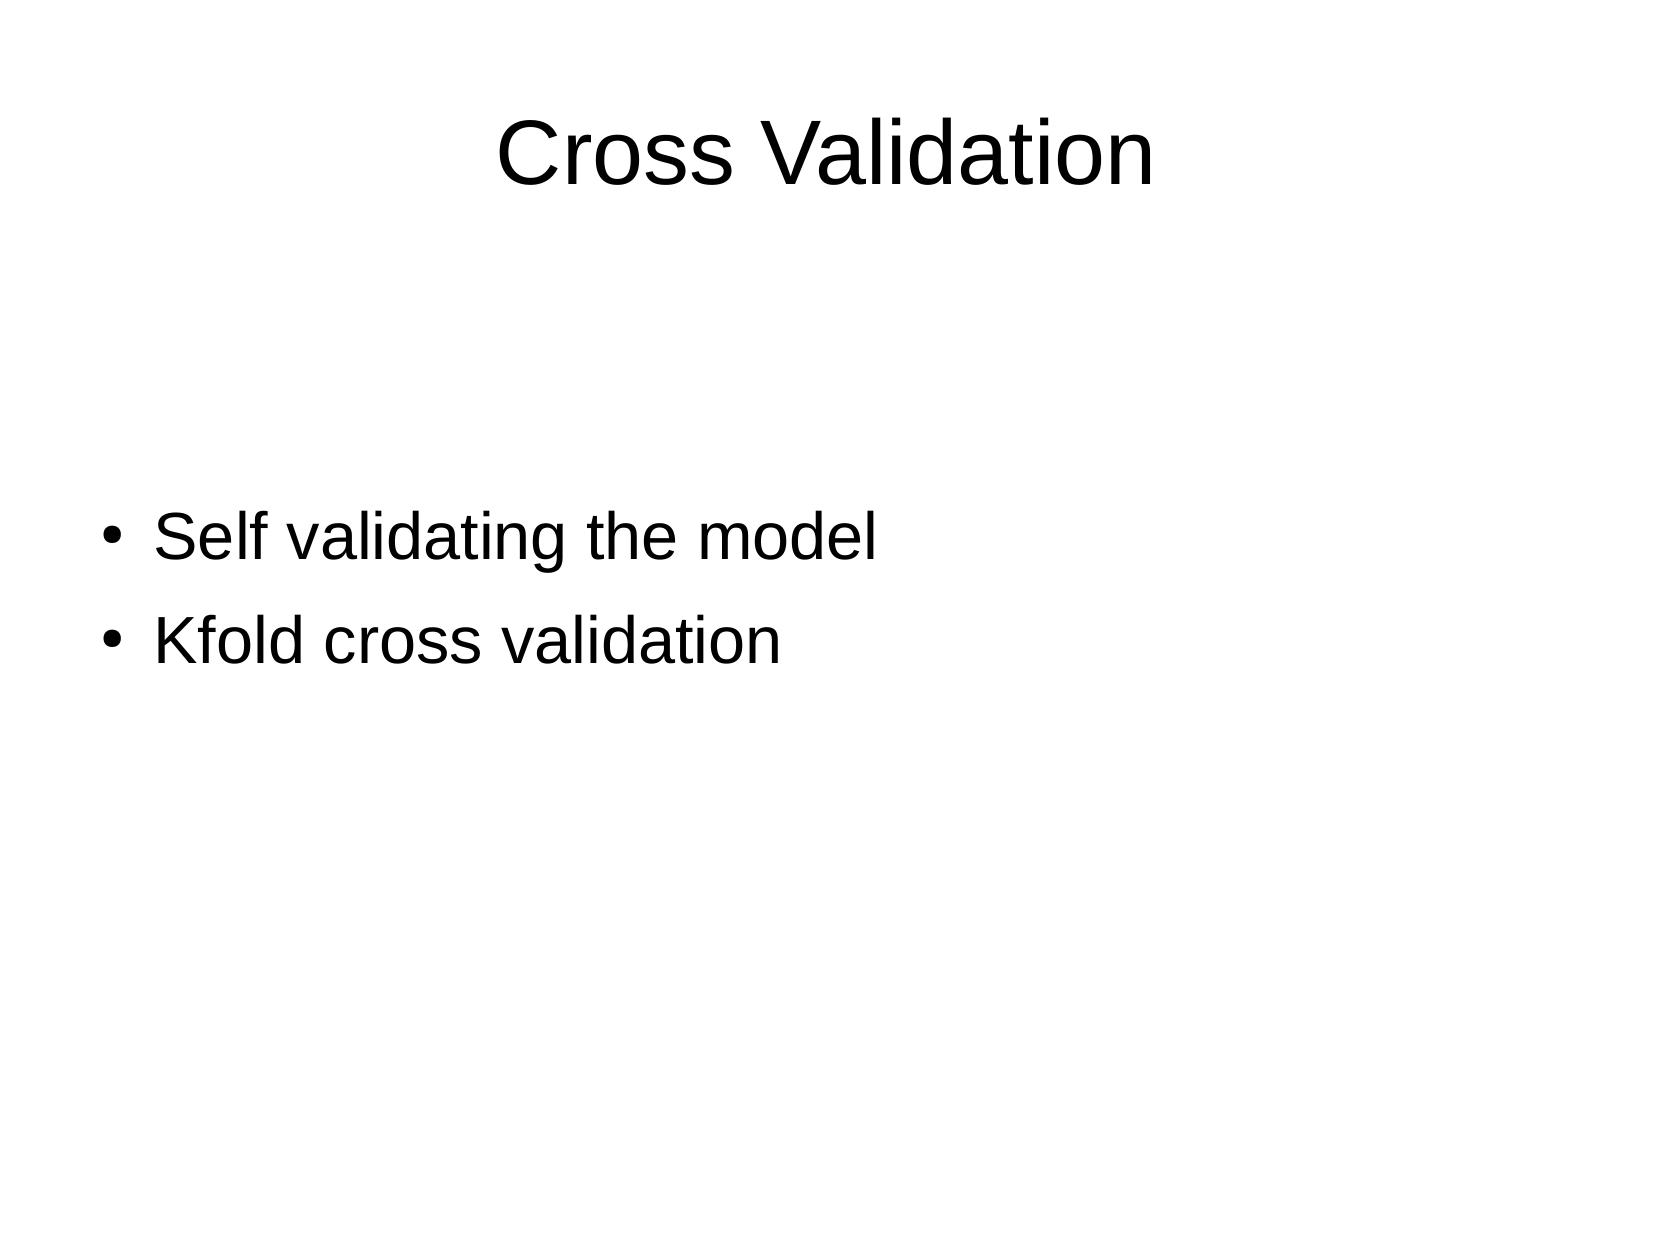

# Cross Validation
Self validating the model
Kfold cross validation